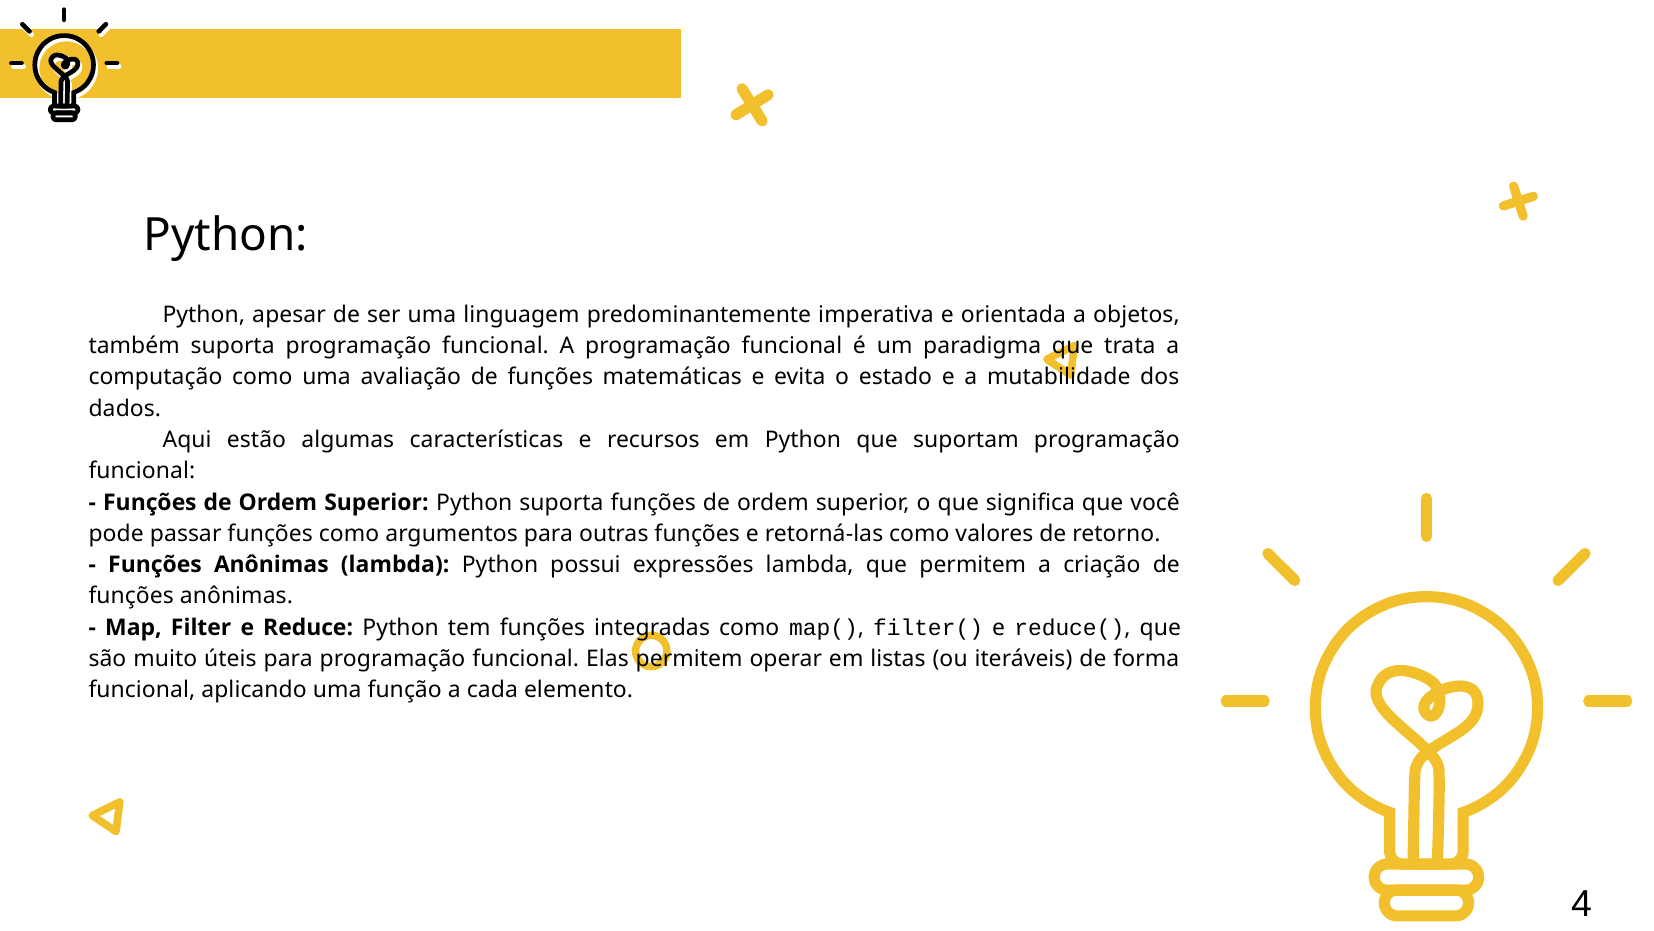

# Python:
	Python, apesar de ser uma linguagem predominantemente imperativa e orientada a objetos, também suporta programação funcional. A programação funcional é um paradigma que trata a computação como uma avaliação de funções matemáticas e evita o estado e a mutabilidade dos dados.
	Aqui estão algumas características e recursos em Python que suportam programação funcional:
- Funções de Ordem Superior: Python suporta funções de ordem superior, o que significa que você pode passar funções como argumentos para outras funções e retorná-las como valores de retorno.
- Funções Anônimas (lambda): Python possui expressões lambda, que permitem a criação de funções anônimas.
- Map, Filter e Reduce: Python tem funções integradas como map(), filter() e reduce(), que são muito úteis para programação funcional. Elas permitem operar em listas (ou iteráveis) de forma funcional, aplicando uma função a cada elemento.